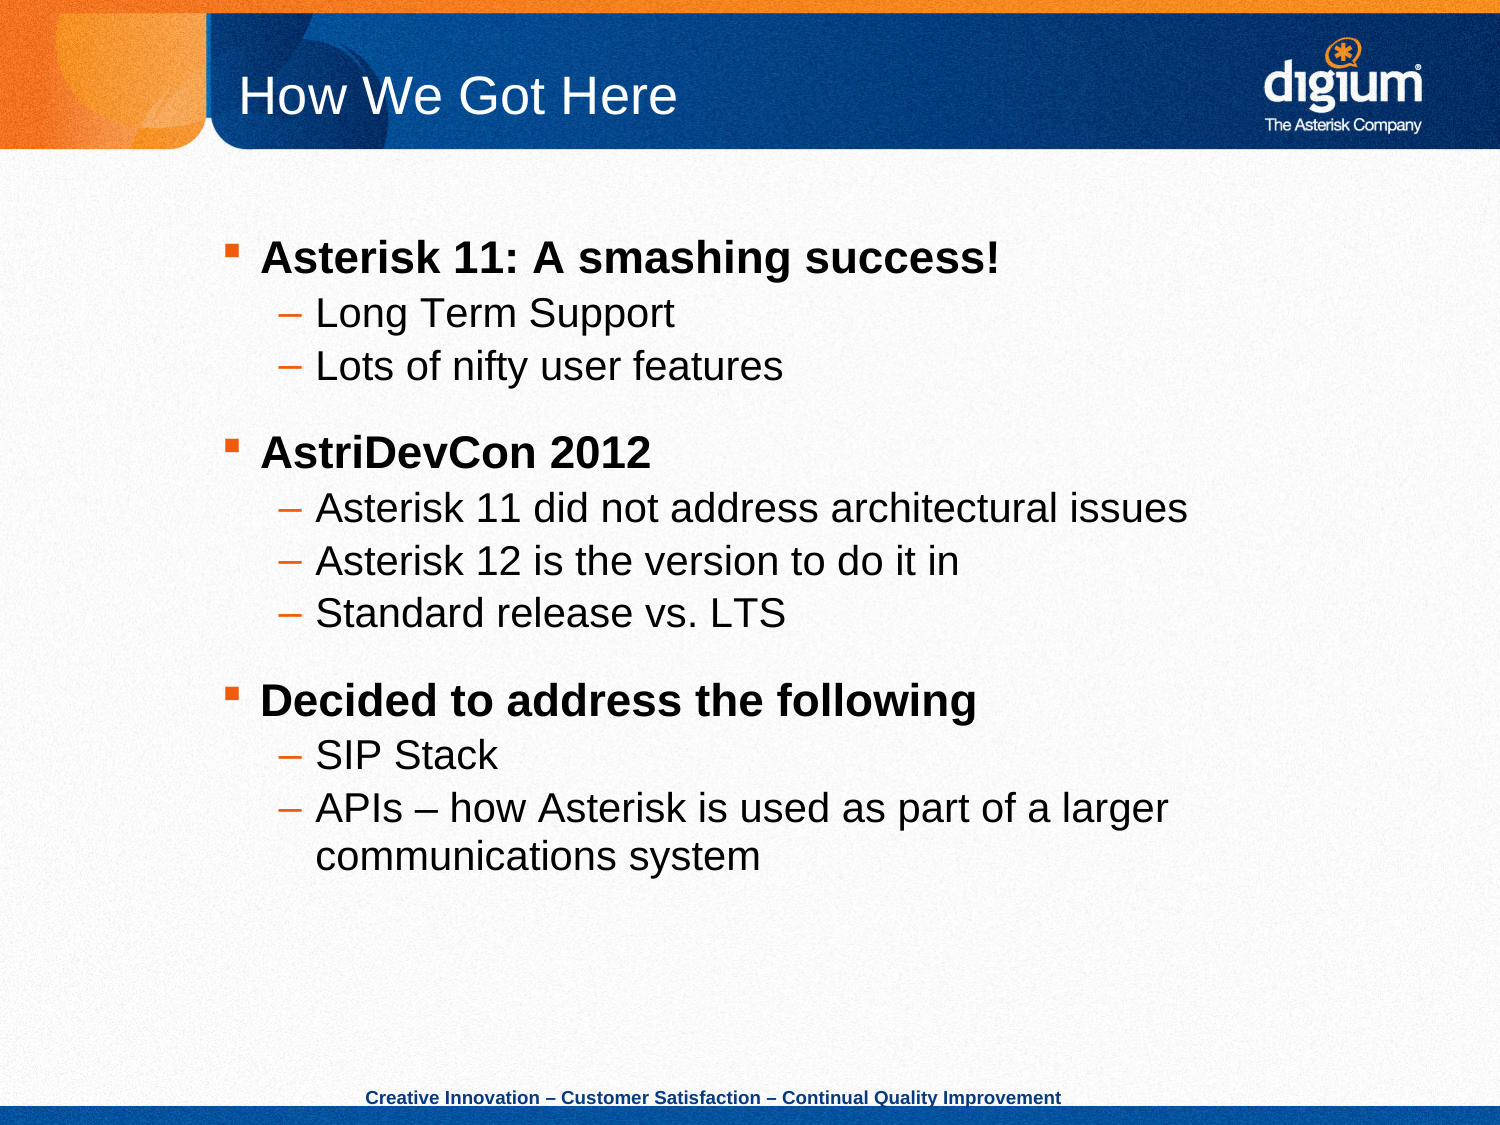

# How We Got Here
Asterisk 11: A smashing success!
Long Term Support
Lots of nifty user features
AstriDevCon 2012
Asterisk 11 did not address architectural issues
Asterisk 12 is the version to do it in
Standard release vs. LTS
Decided to address the following
SIP Stack
APIs – how Asterisk is used as part of a larger communications system